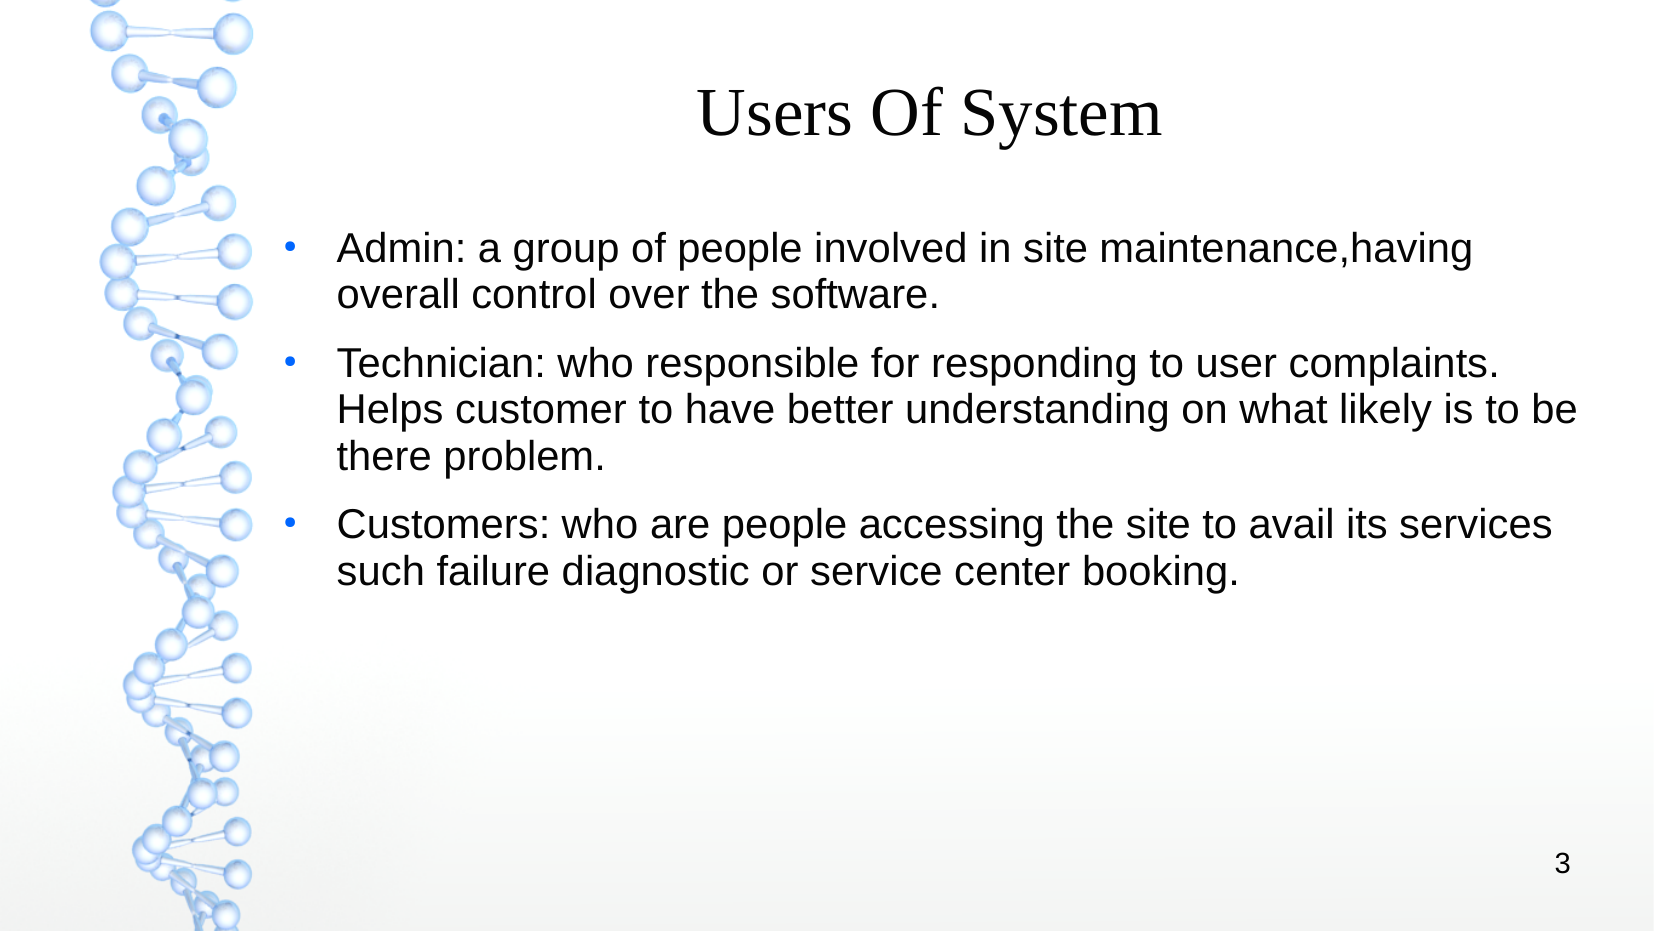

# Users Of System
Admin: a group of people involved in site maintenance,having overall control over the software.
Technician: who responsible for responding to user complaints. Helps customer to have better understanding on what likely is to be there problem.
Customers: who are people accessing the site to avail its services such failure diagnostic or service center booking.
3